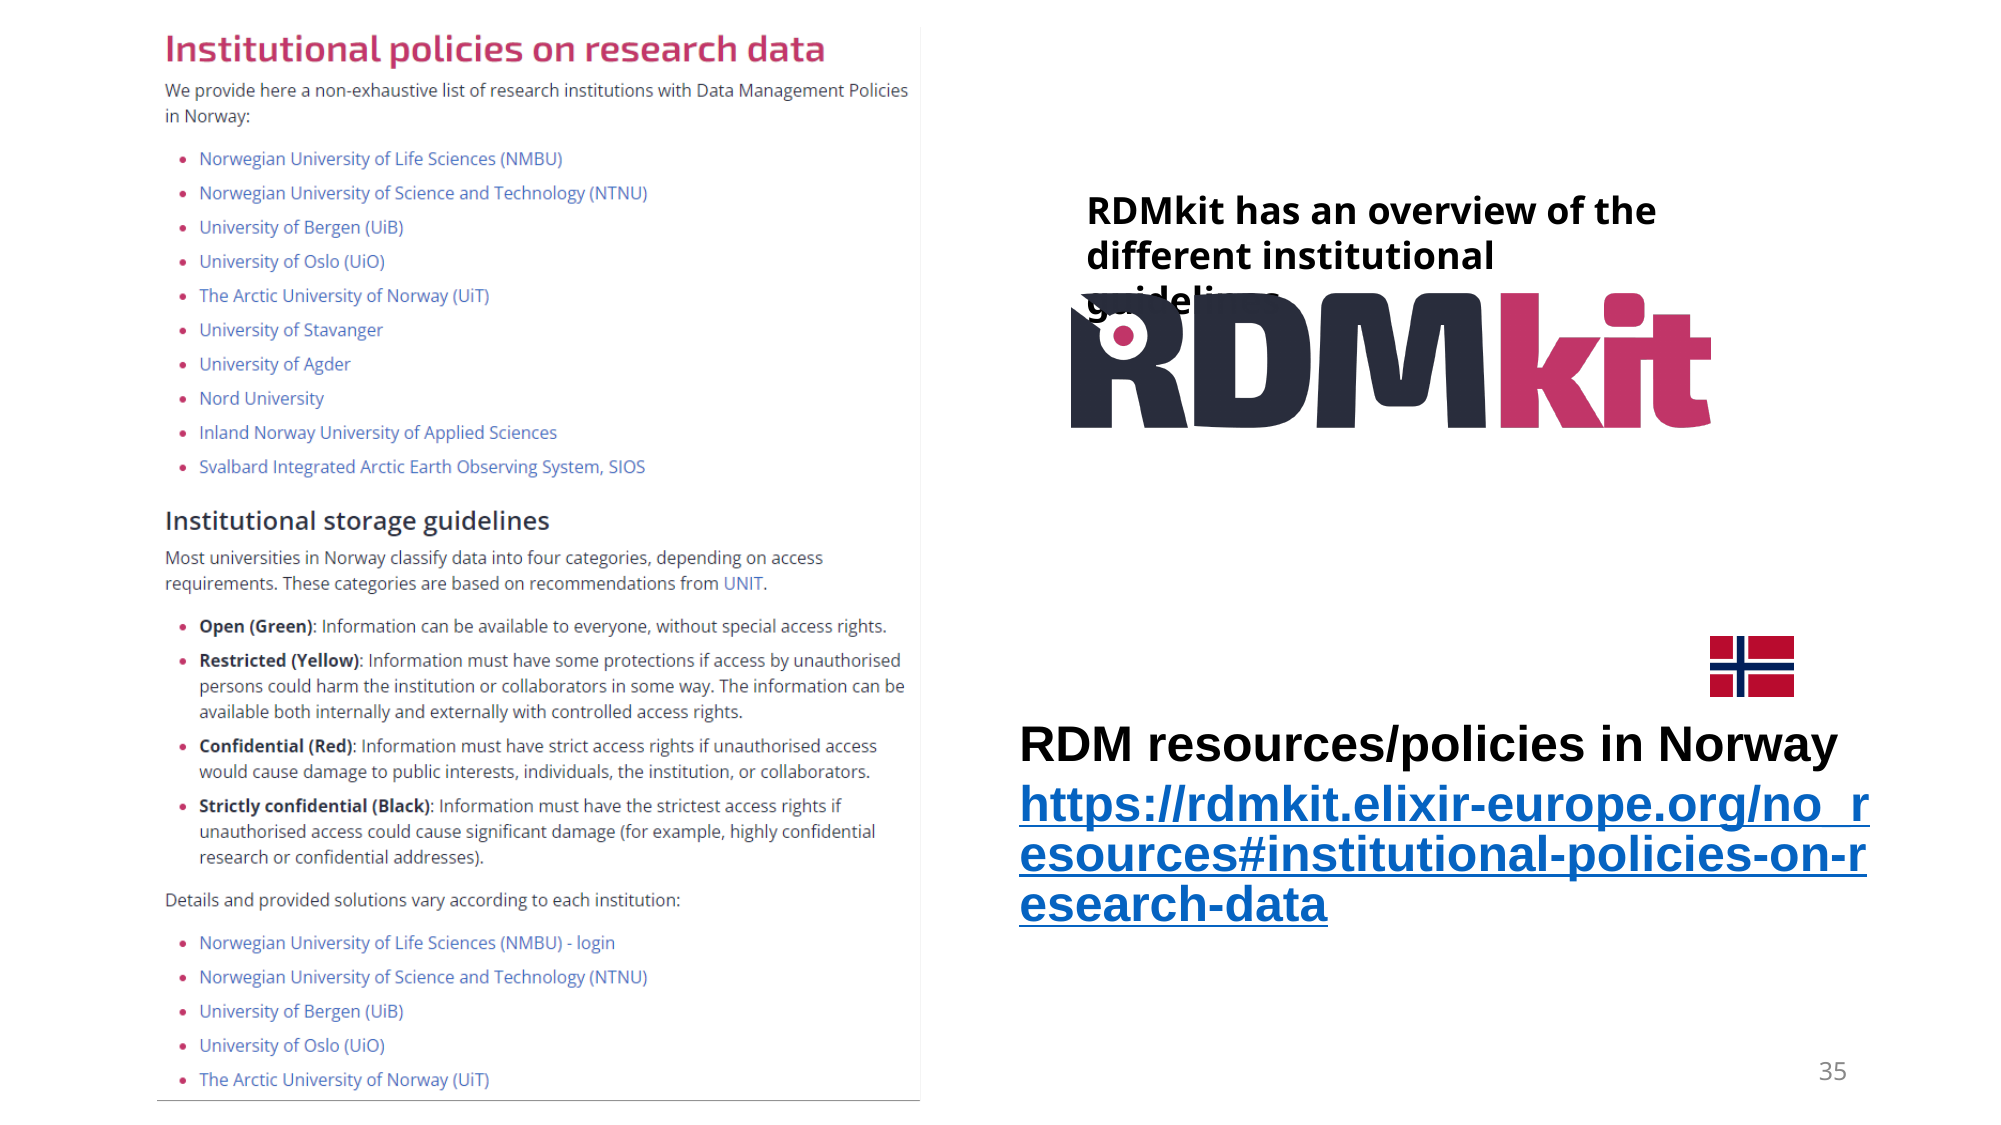

RDMkit has an overview of the different institutional guidelines
RDM resources/policies in Norway https://rdmkit.elixir-europe.org/no_resources#institutional-policies-on-research-data